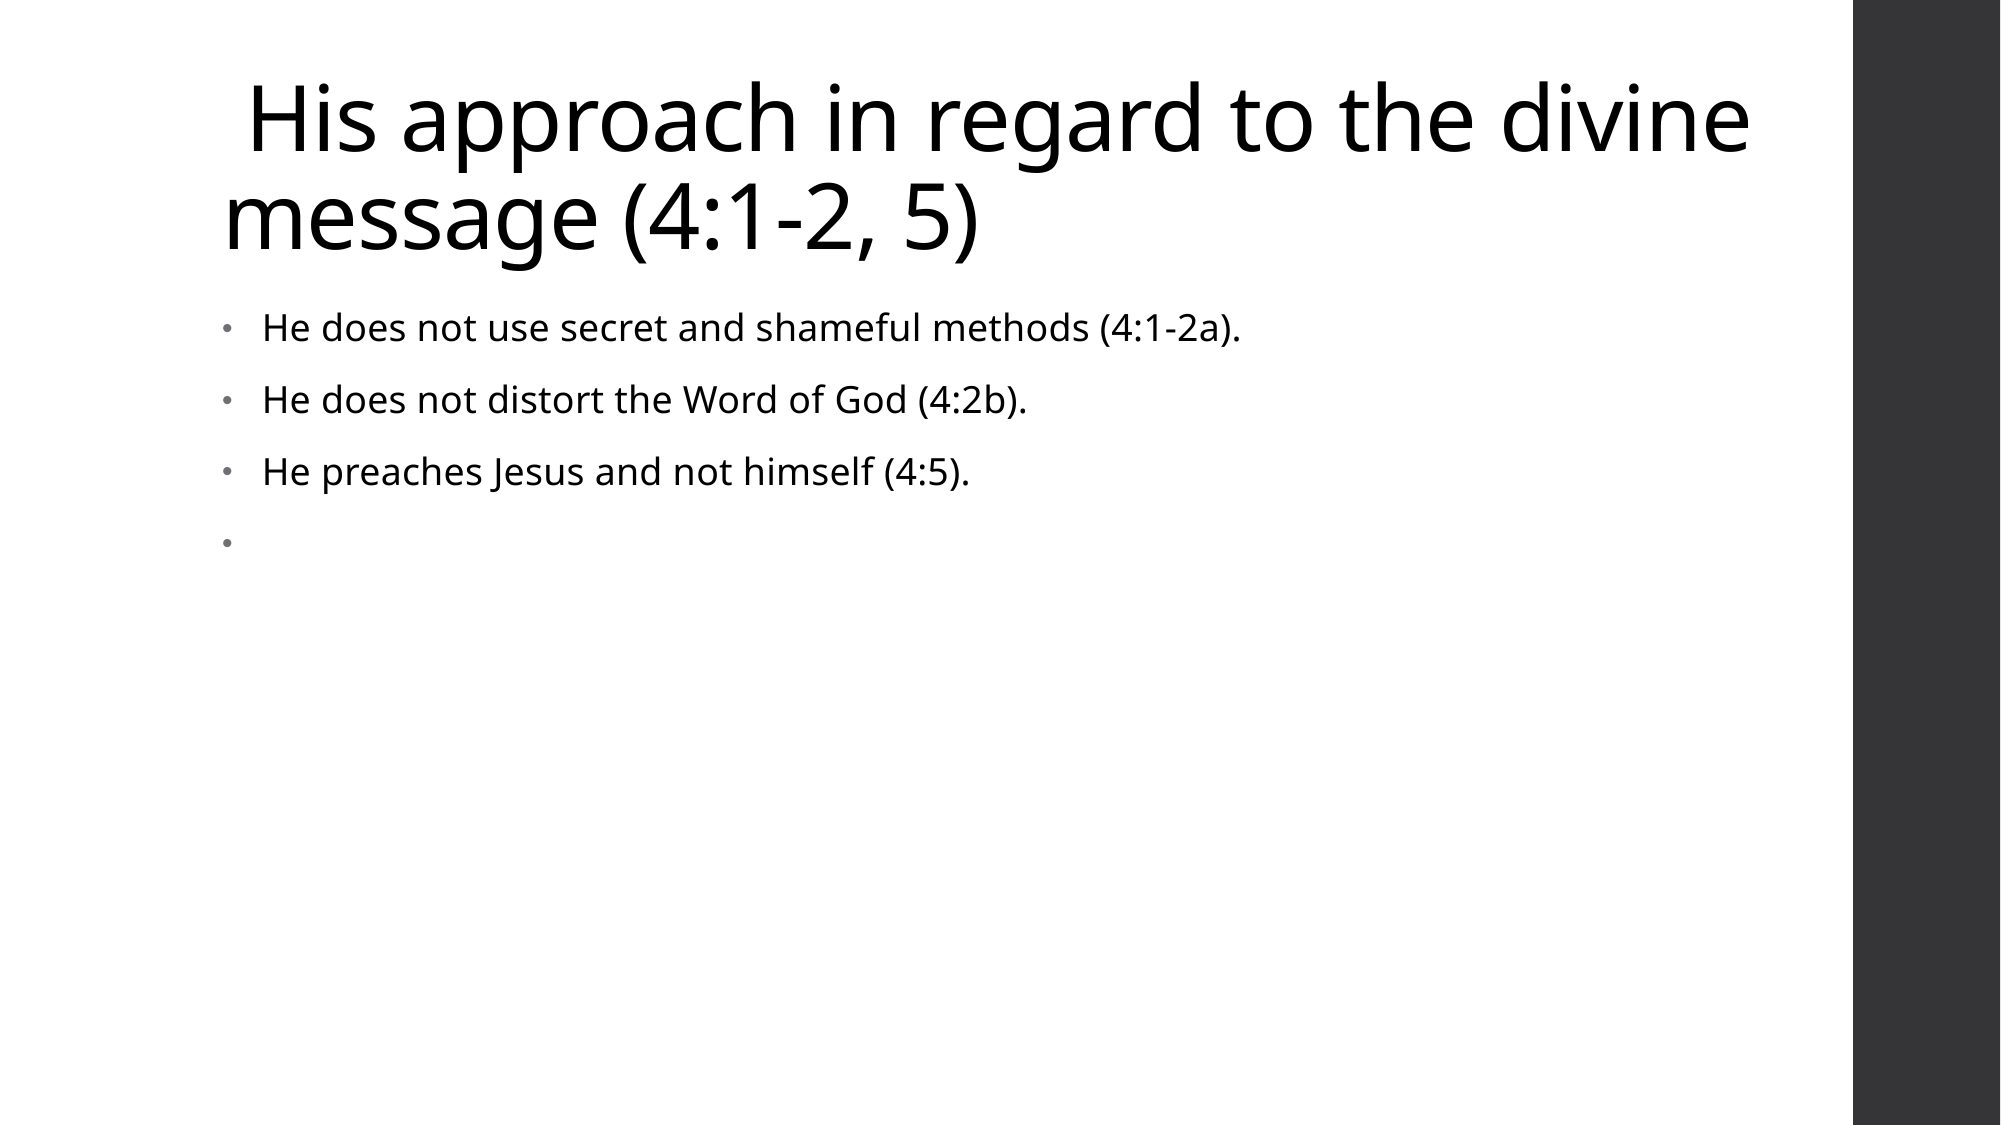

# His approach in regard to the divine message (4:1-2, 5)
 He does not use secret and shameful methods (4:1-2a).
 He does not distort the Word of God (4:2b).
 He preaches Jesus and not himself (4:5).